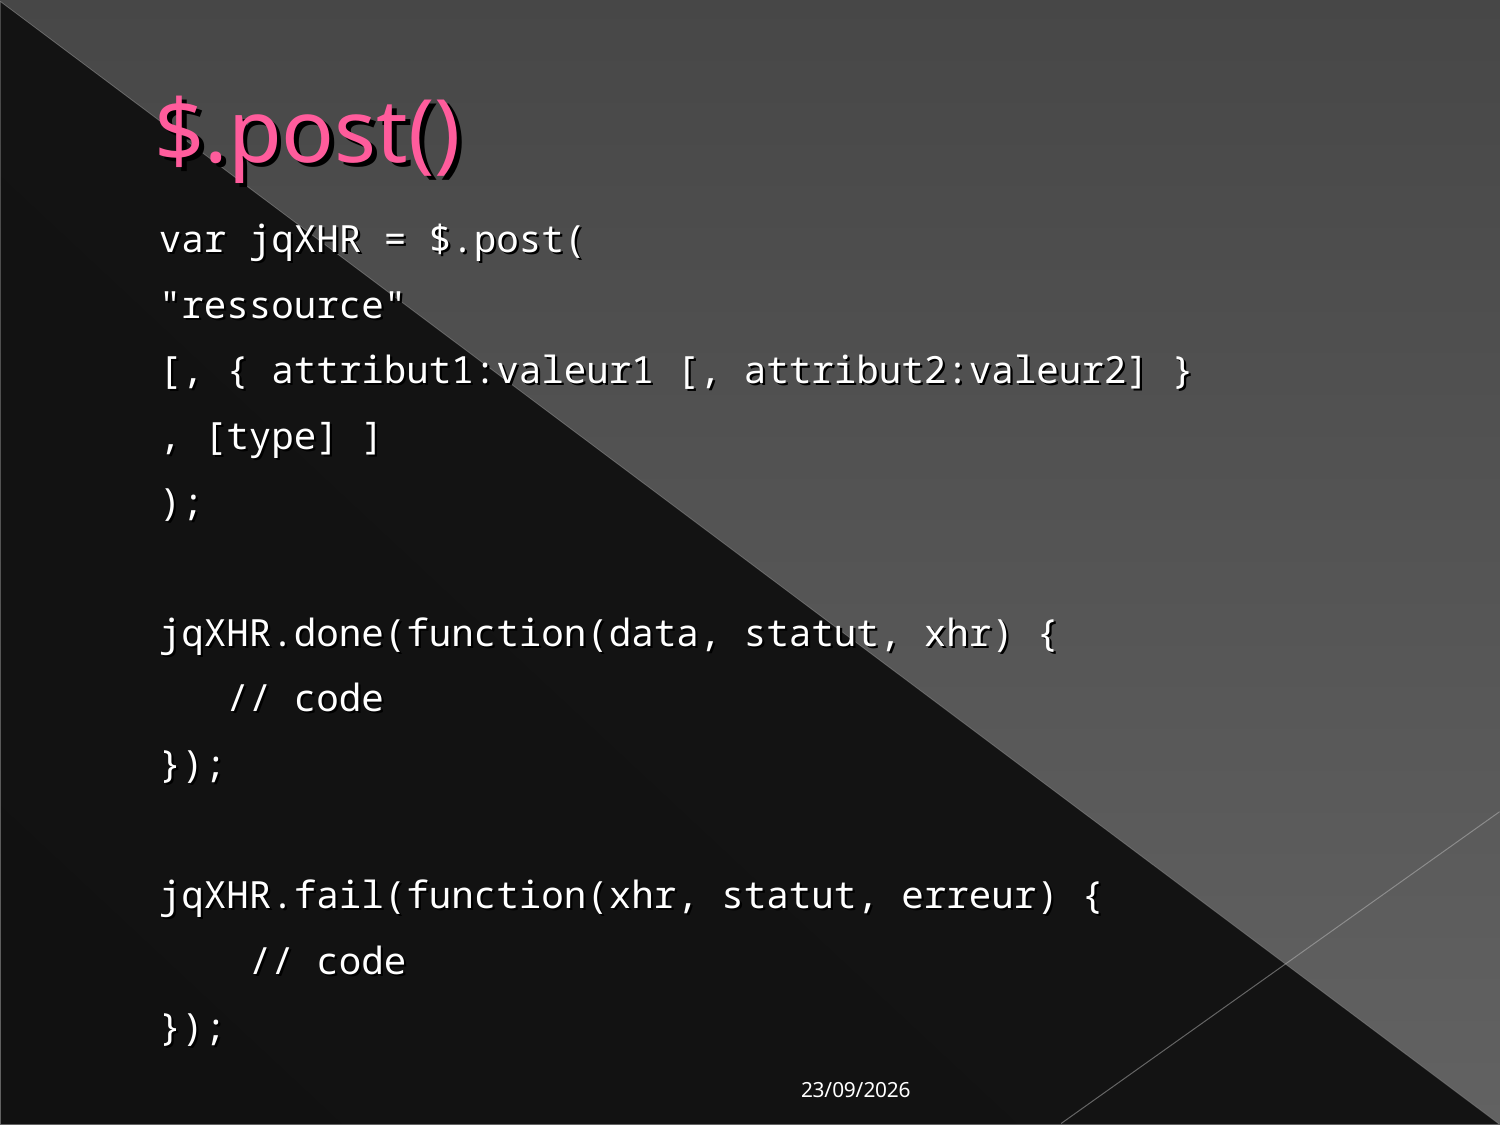

# $.post()
var jqXHR = $.post(
"ressource"
[, { attribut1:valeur1 [, attribut2:valeur2] }
, [type] ]
);
jqXHR.done(function(data, statut, xhr) {
 // code
});
jqXHR.fail(function(xhr, statut, erreur) {
 // code
});